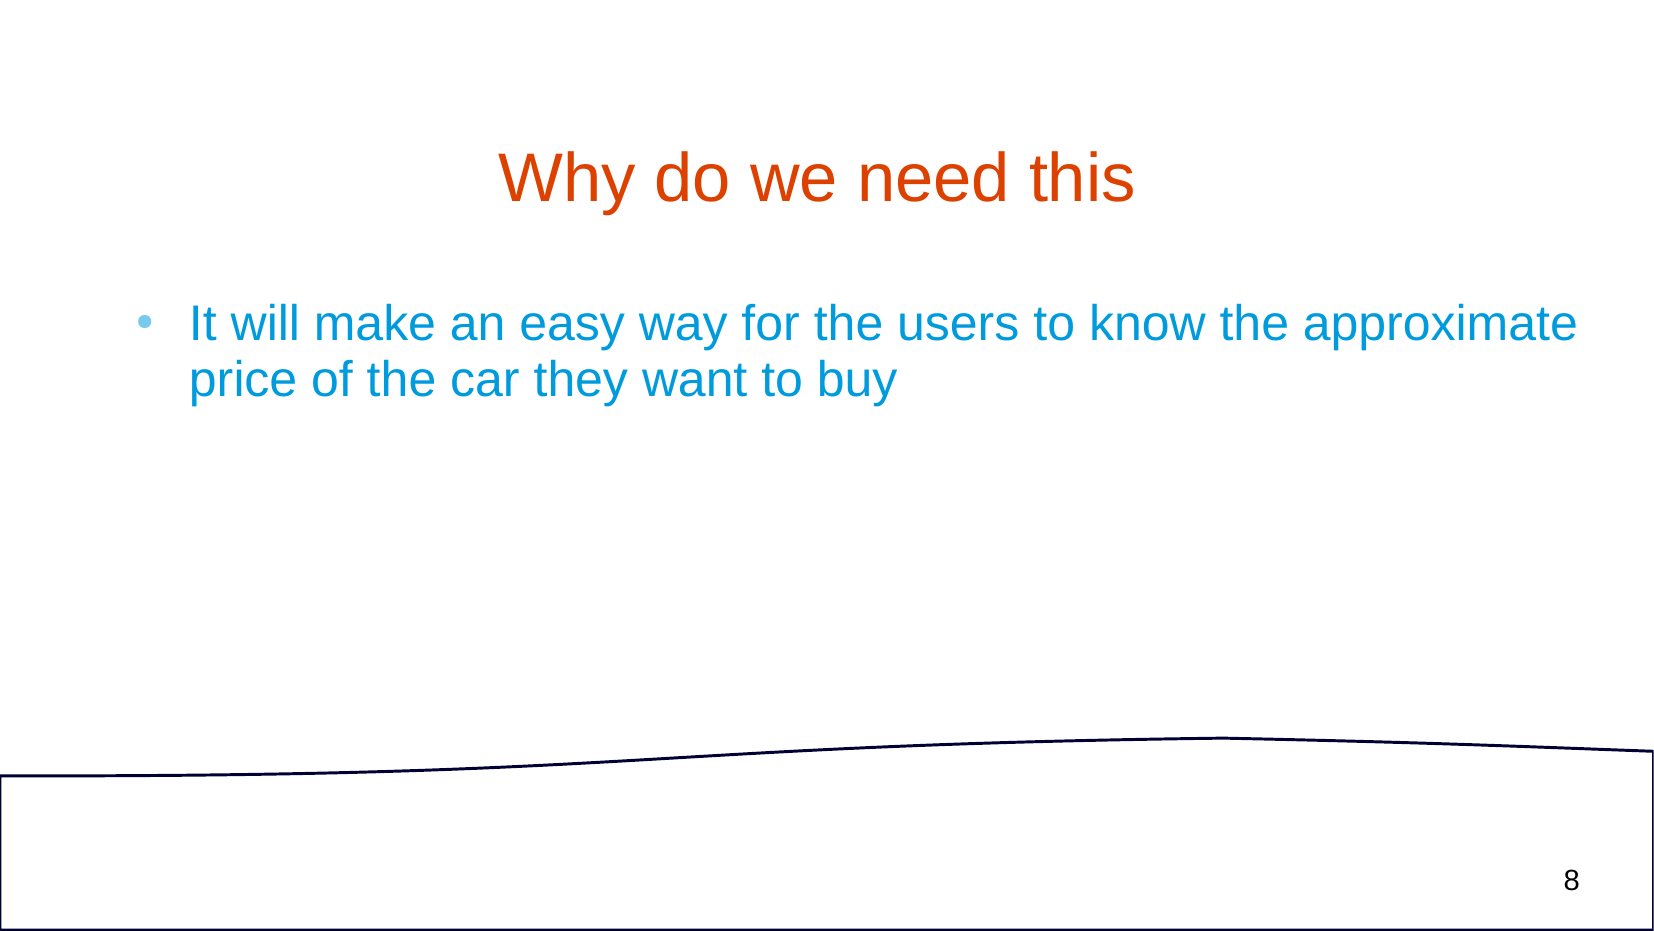

# Why do we need this
It will make an easy way for the users to know the approximate price of the car they want to buy